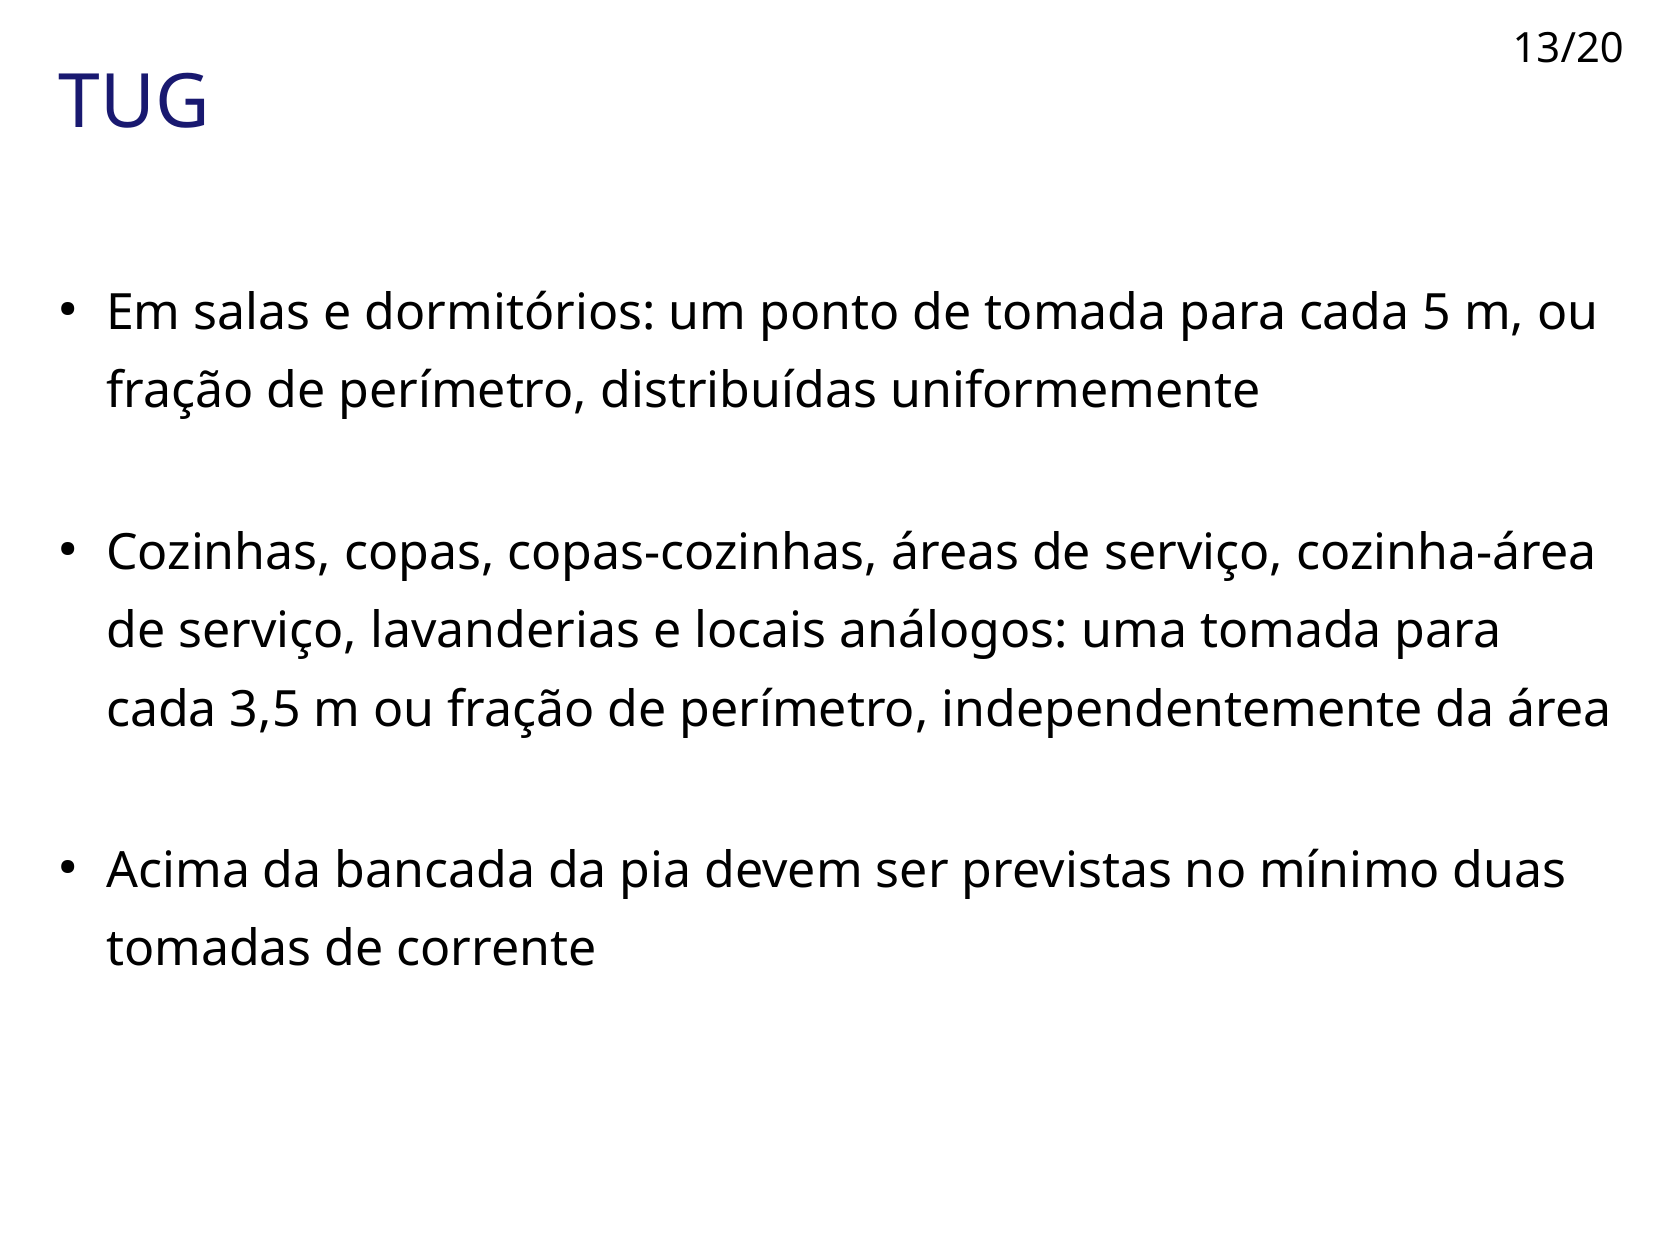

13
# TUG
Em salas e dormitórios: um ponto de tomada para cada 5 m, ou fração de perímetro, distribuídas uniformemente
Cozinhas, copas, copas-cozinhas, áreas de serviço, cozinha-área de serviço, lavanderias e locais análogos: uma tomada para cada 3,5 m ou fração de perímetro, independentemente da área
Acima da bancada da pia devem ser previstas no mínimo duas tomadas de corrente